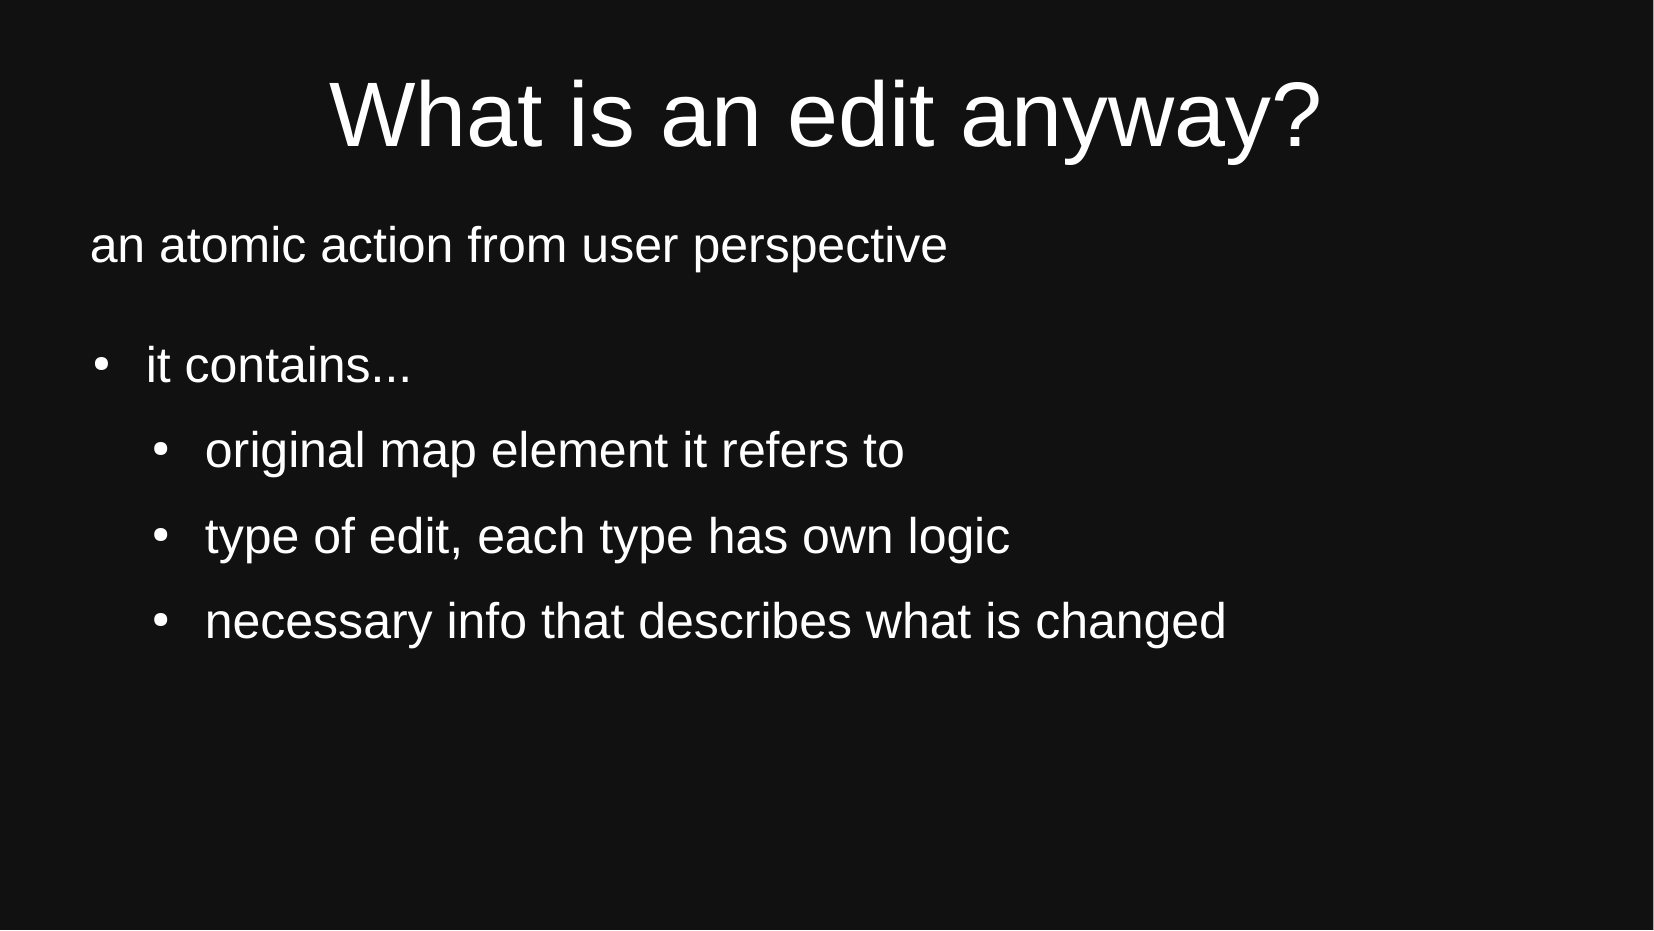

# What is an edit anyway?
an atomic action from user perspective
it contains...
original map element it refers to
type of edit, each type has own logic
necessary info that describes what is changed